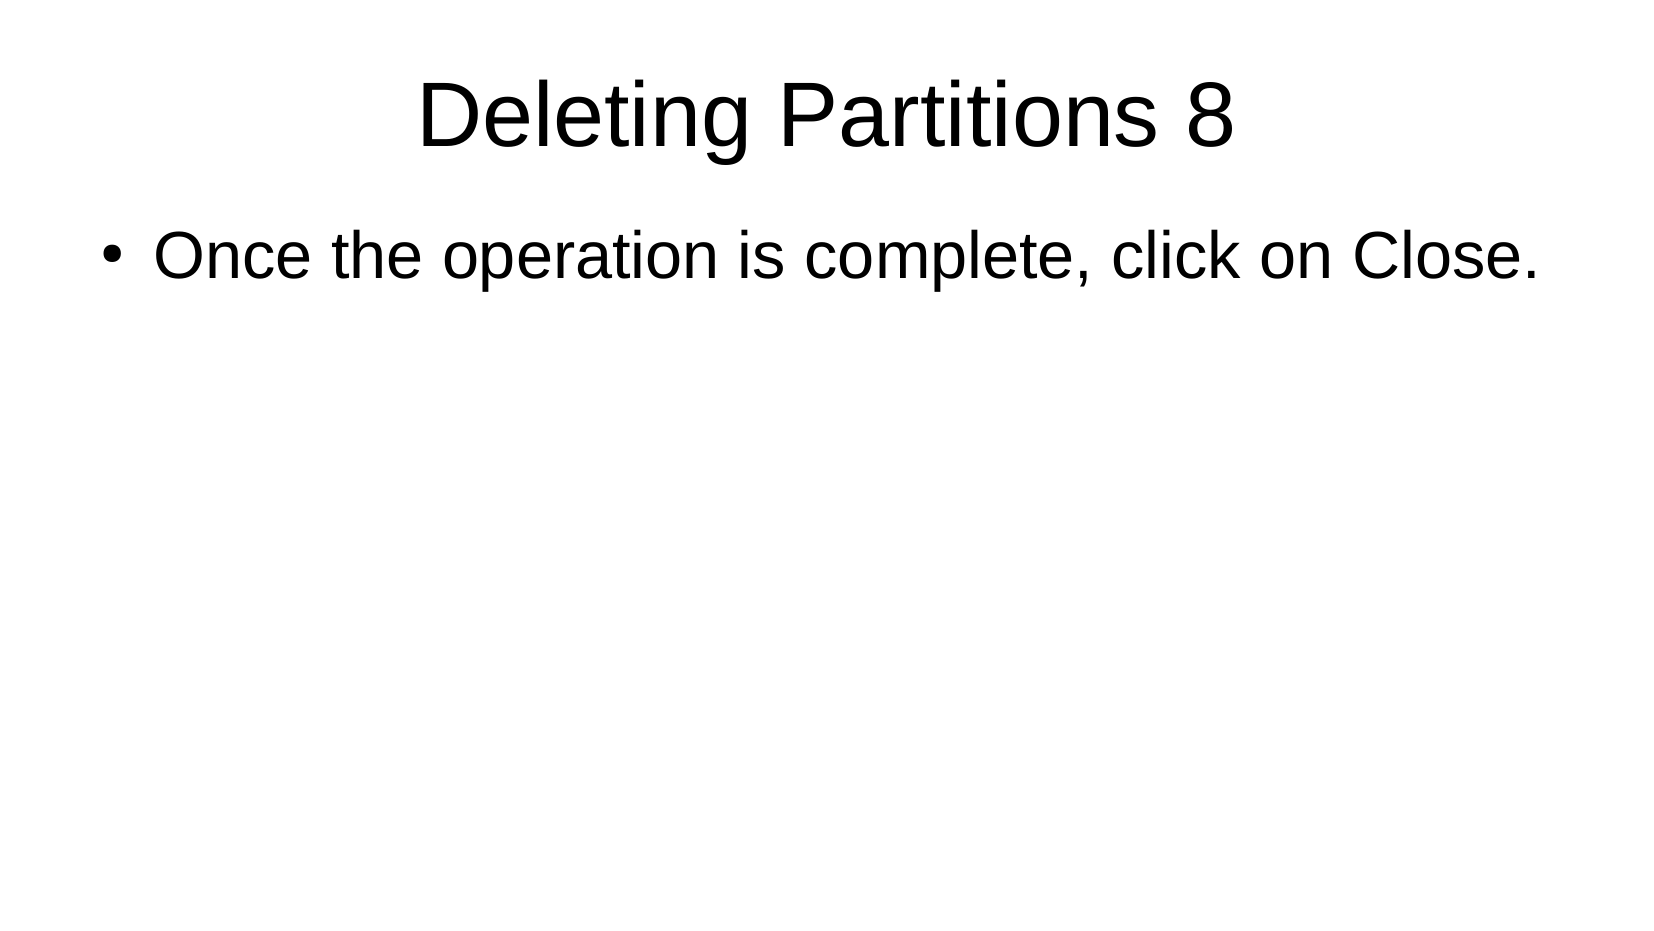

# Deleting Partitions 8
Once the operation is complete, click on Close.